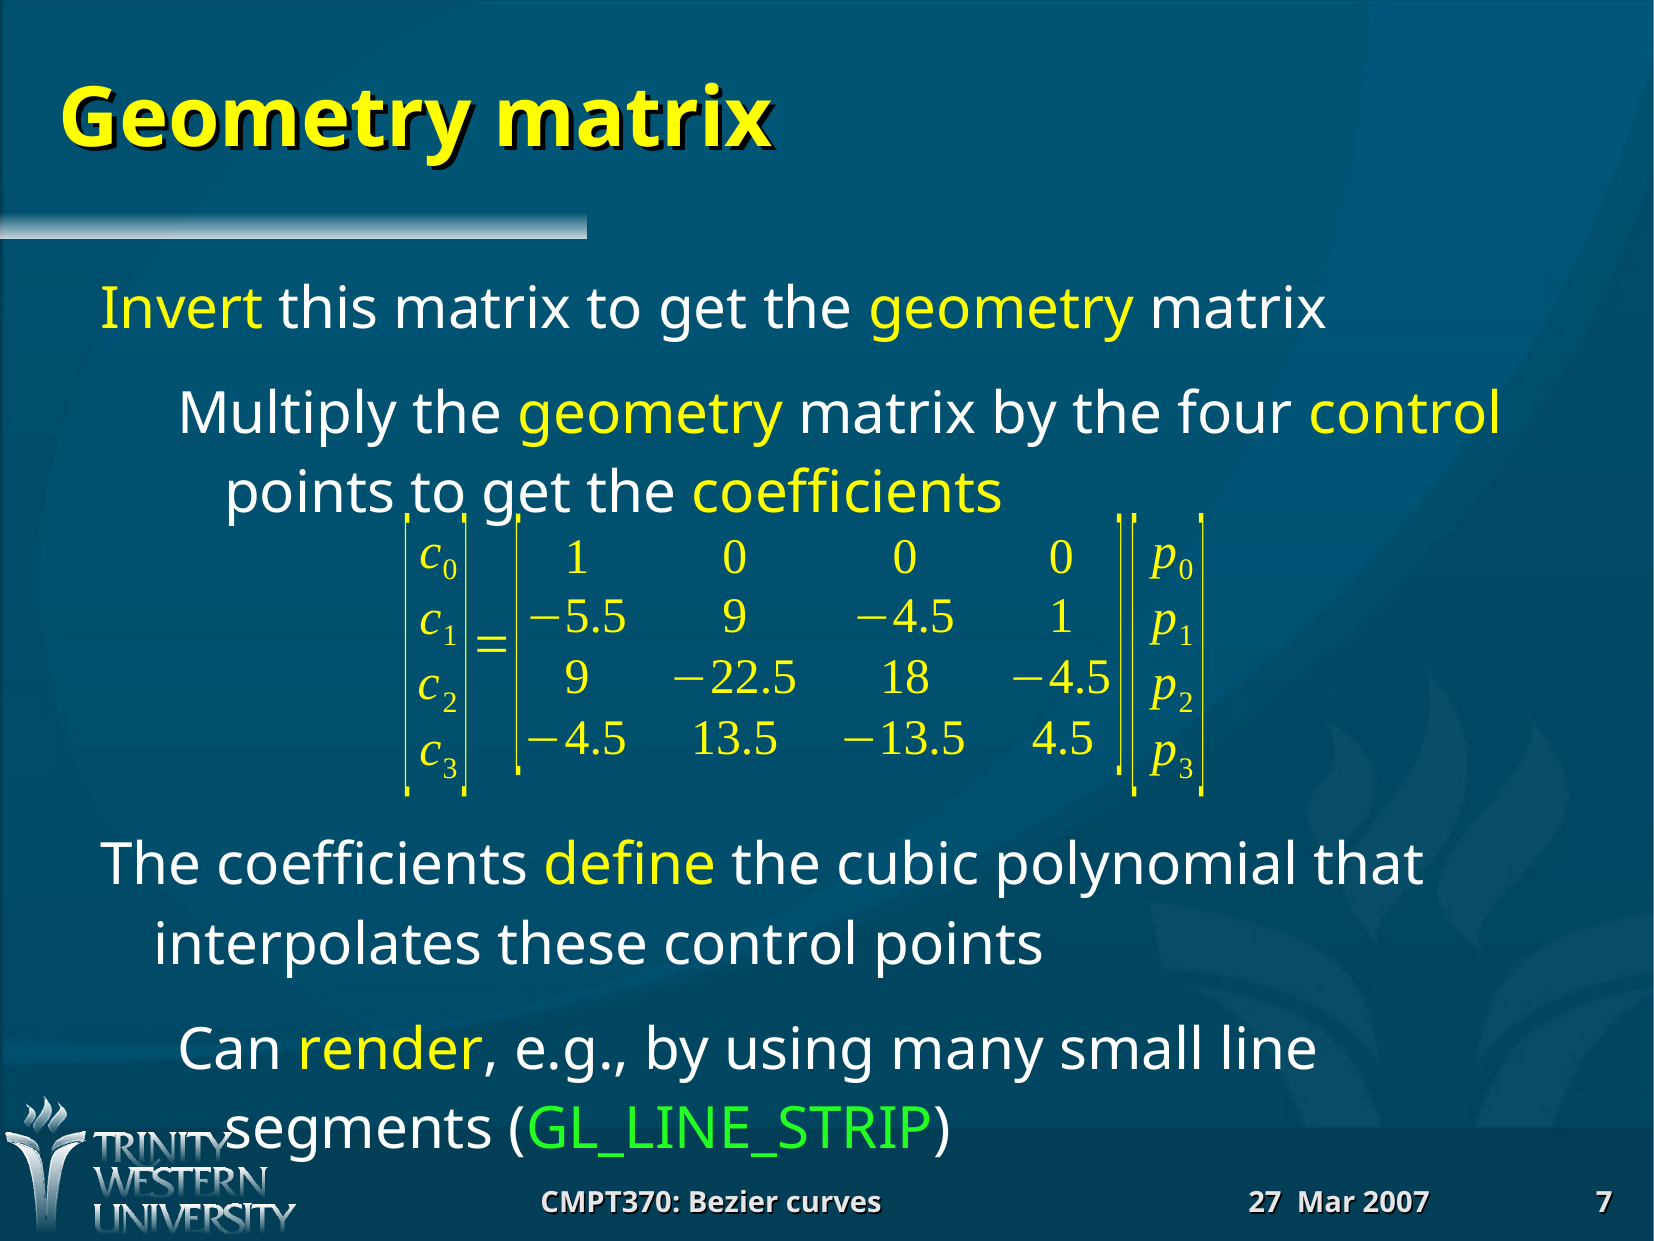

# Geometry matrix
Invert this matrix to get the geometry matrix
Multiply the geometry matrix by the four control points to get the coefficients
The coefficients define the cubic polynomial that interpolates these control points
Can render, e.g., by using many small line segments (GL_LINE_STRIP)
CMPT370: Bezier curves
27 Mar 2007
7